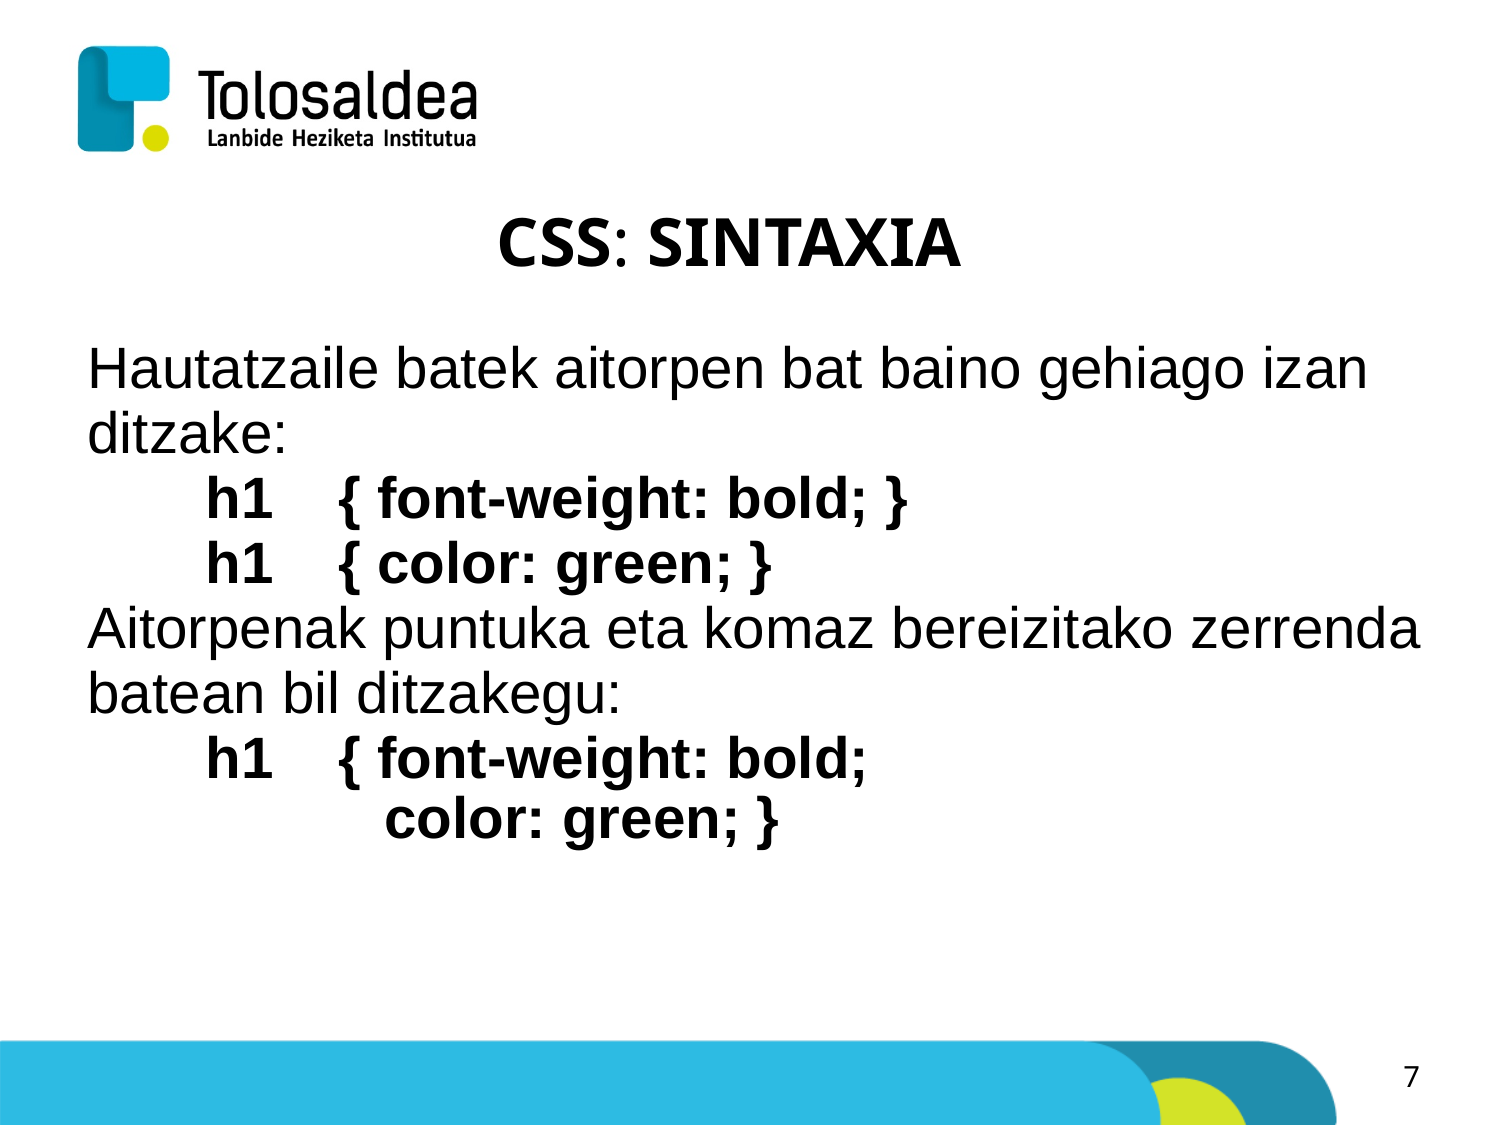

# CSS: SINTAXIA
Hautatzaile batek aitorpen bat baino gehiago izan ditzake:
h1 { font-weight: bold; }
h1 { color: green; }
Aitorpenak puntuka eta komaz bereizitako zerrenda batean bil ditzakegu:
h1 { font-weight: bold;
 color: green; }